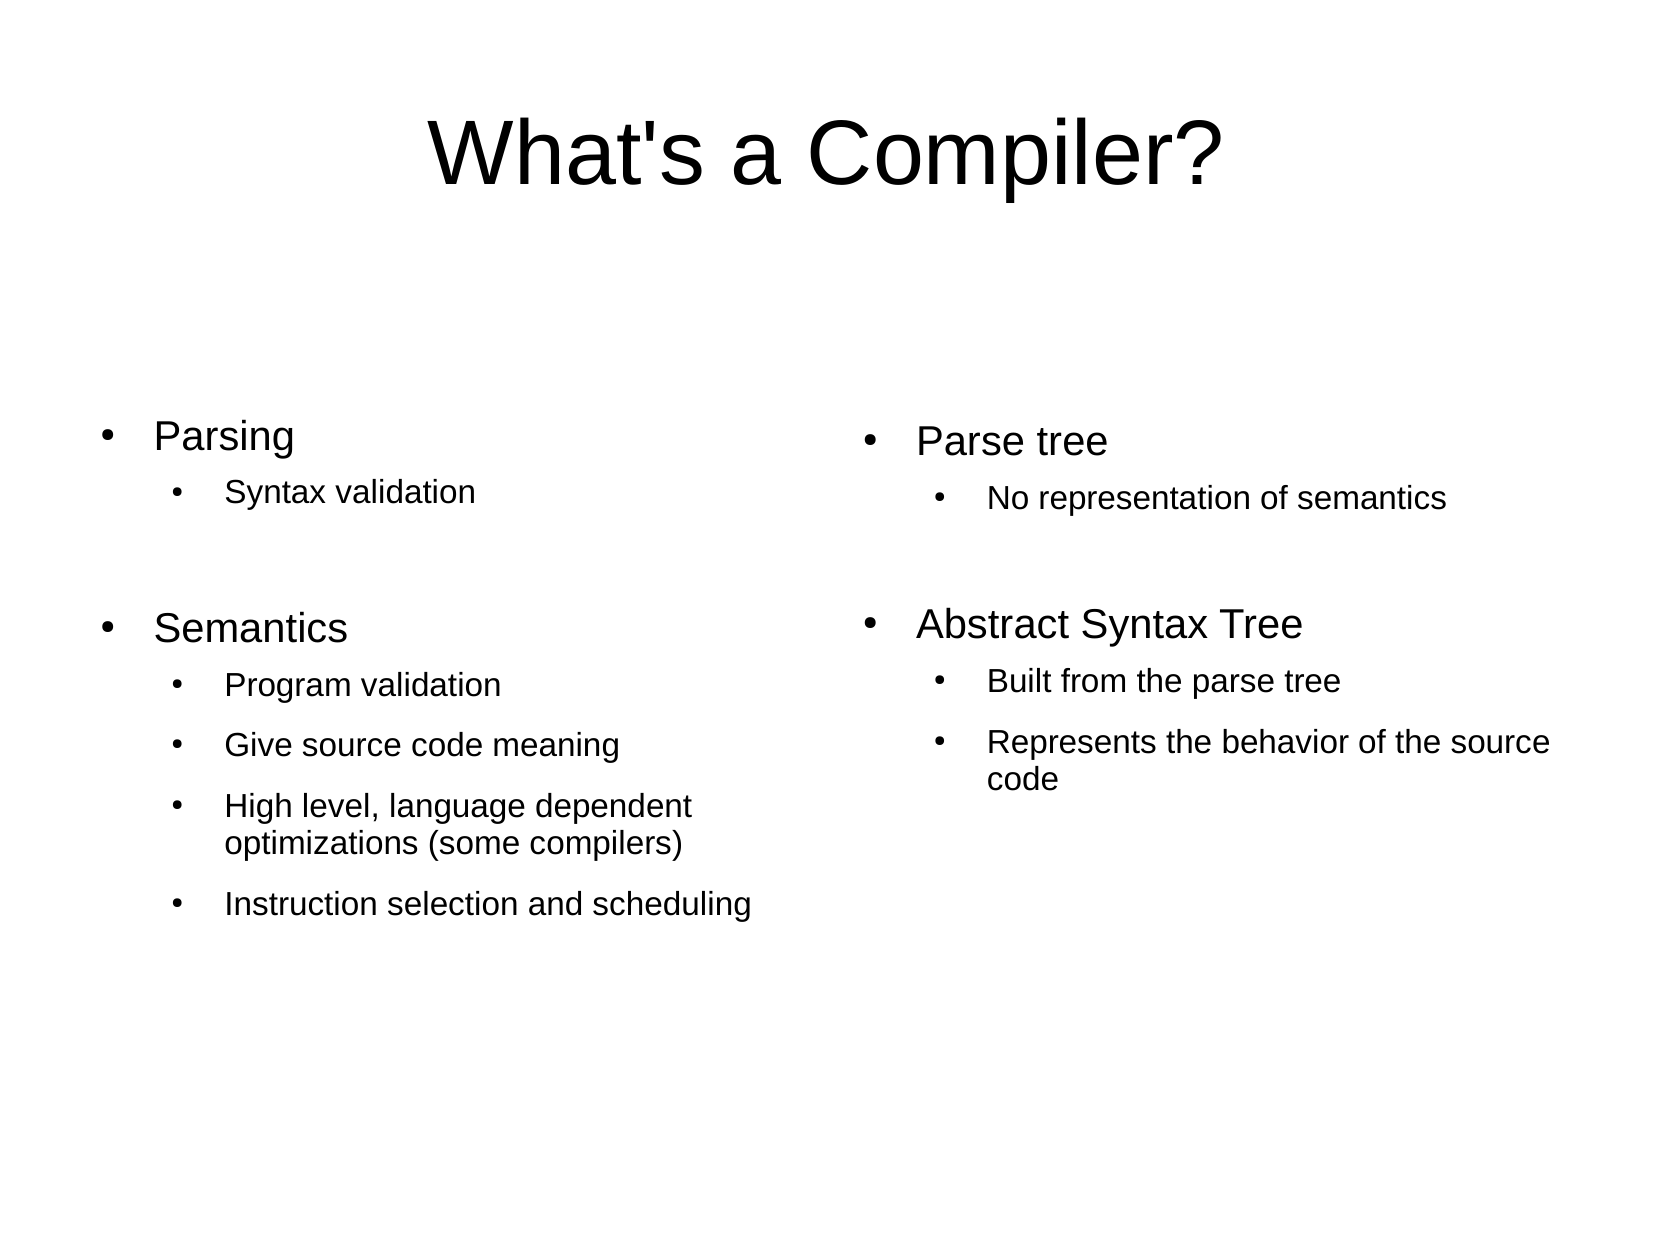

# What's a Compiler?
Parsing
Syntax validation
Semantics
Program validation
Give source code meaning
High level, language dependent optimizations (some compilers)
Instruction selection and scheduling
Parse tree
No representation of semantics
Abstract Syntax Tree
Built from the parse tree
Represents the behavior of the source code